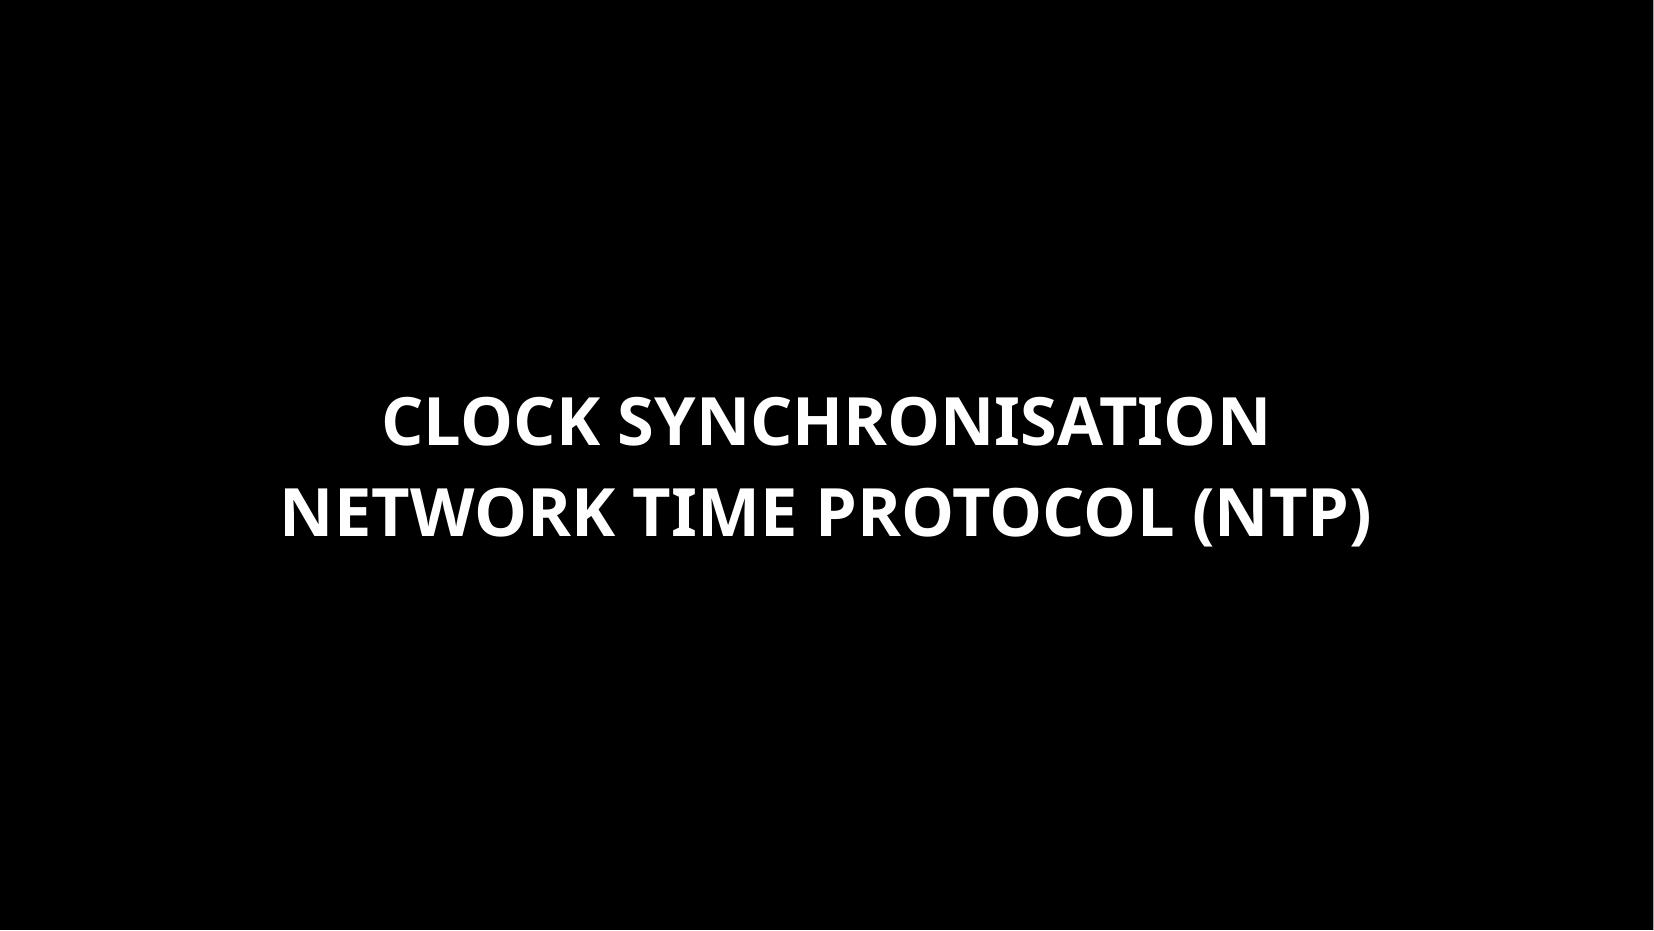

# CLOCK SYNCHRONISATION NETWORK TIME PROTOCOL (NTP)